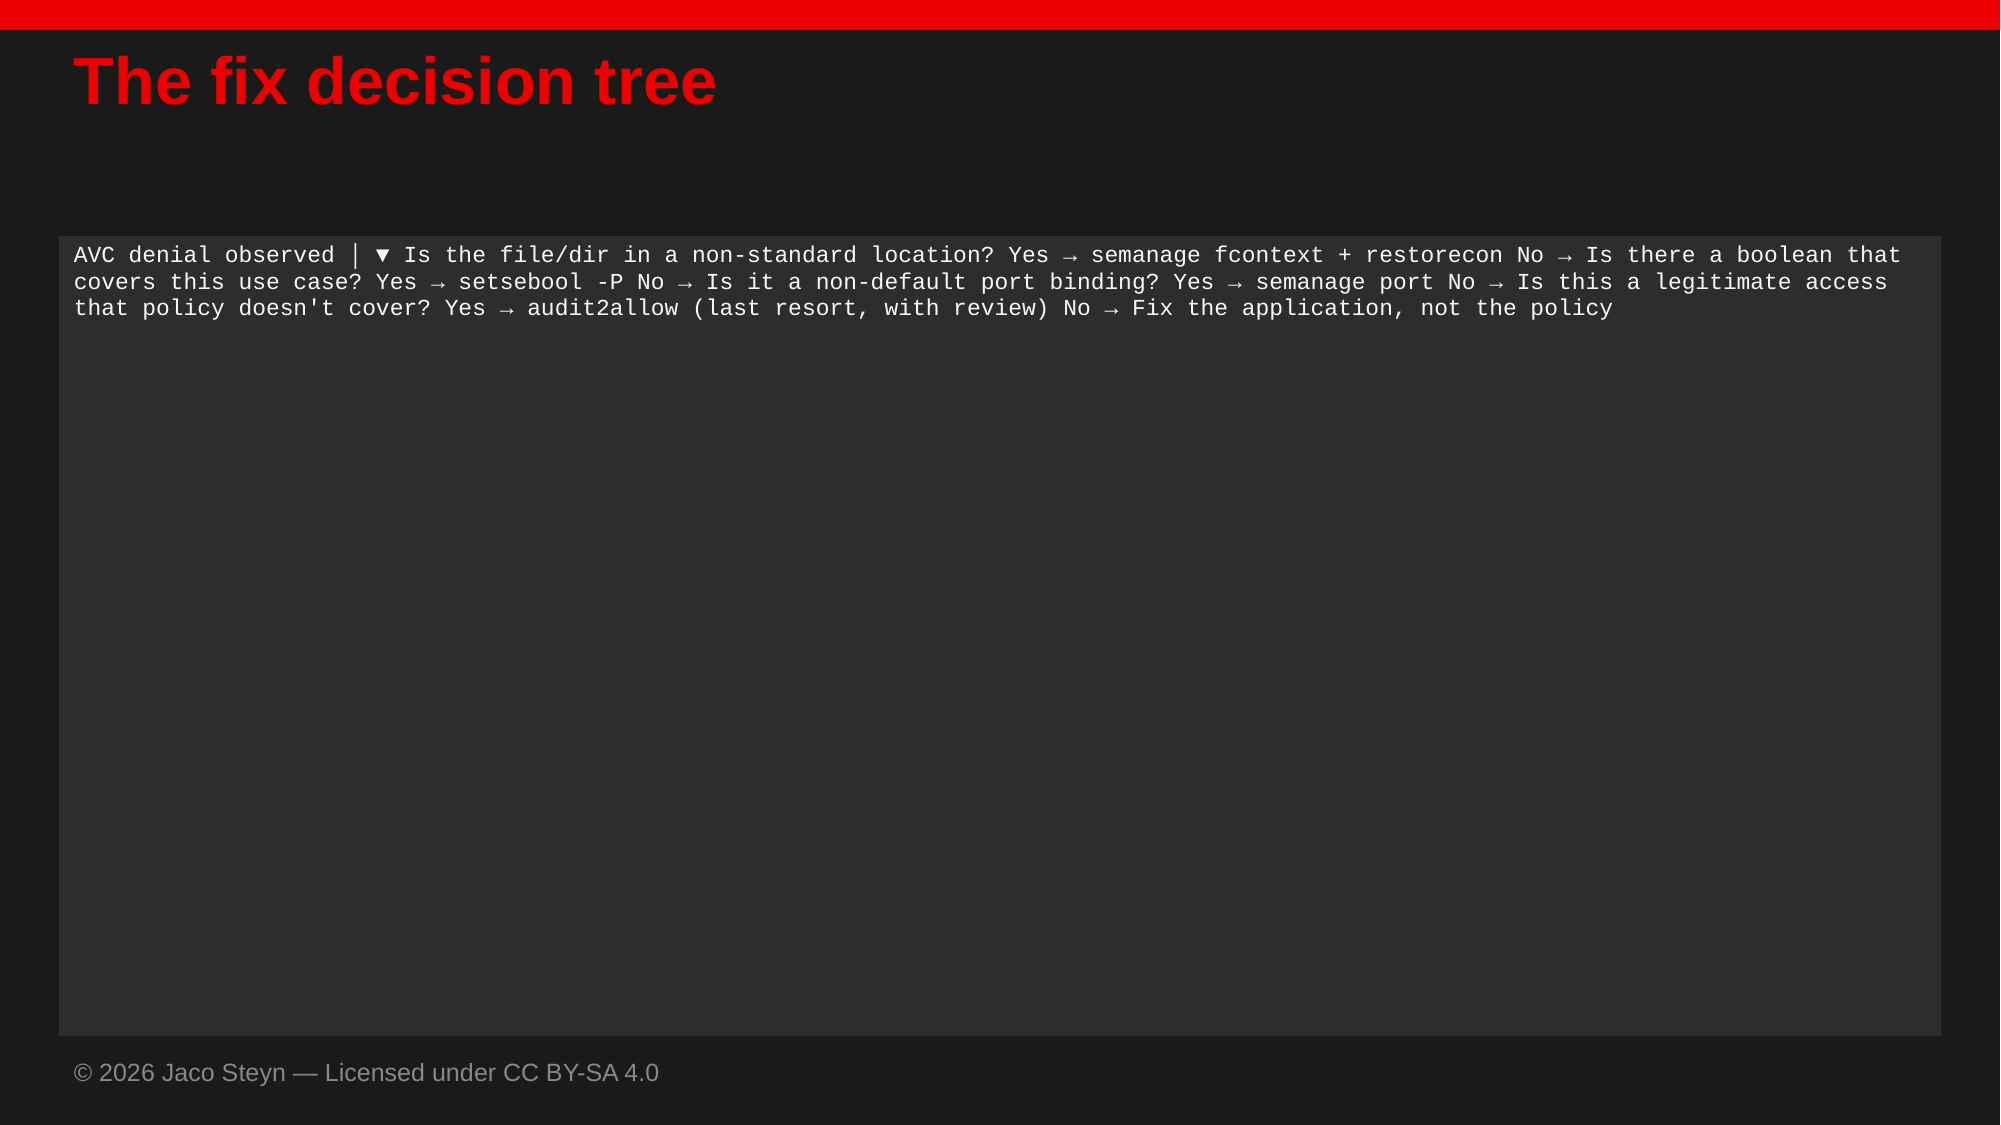

The fix decision tree
AVC denial observed │ ▼ Is the file/dir in a non-standard location? Yes → semanage fcontext + restorecon No → Is there a boolean that covers this use case? Yes → setsebool -P No → Is it a non-default port binding? Yes → semanage port No → Is this a legitimate access that policy doesn't cover? Yes → audit2allow (last resort, with review) No → Fix the application, not the policy
© 2026 Jaco Steyn — Licensed under CC BY-SA 4.0